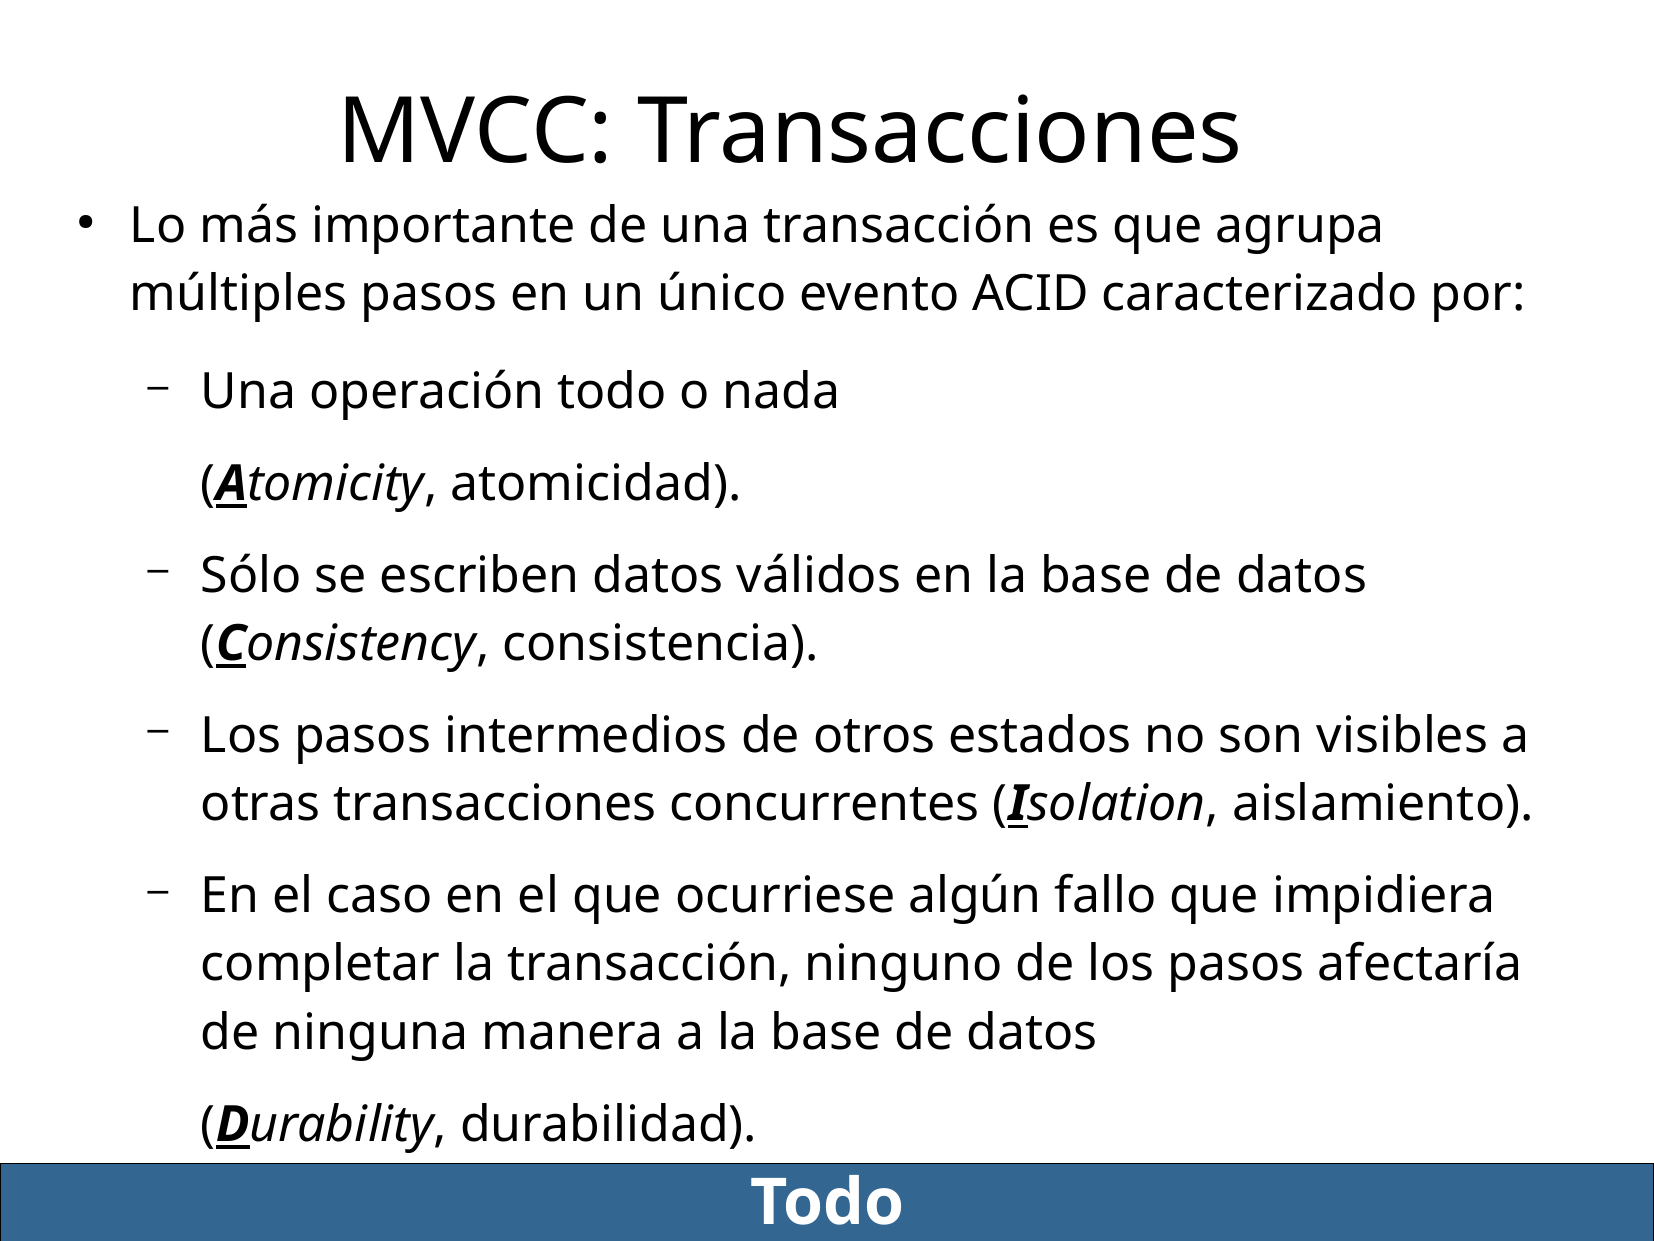

# MVCC: Transacciones
Lo más importante de una transacción es que agrupa múltiples pasos en un único evento ACID caracterizado por:
Una operación todo o nada
(Atomicity, atomicidad).
Sólo se escriben datos válidos en la base de datos (Consistency, consistencia).
Los pasos intermedios de otros estados no son visibles a otras transacciones concurrentes (Isolation, aislamiento).
En el caso en el que ocurriese algún fallo que impidiera completar la transacción, ninguno de los pasos afectaría de ninguna manera a la base de datos
(Durability, durabilidad).